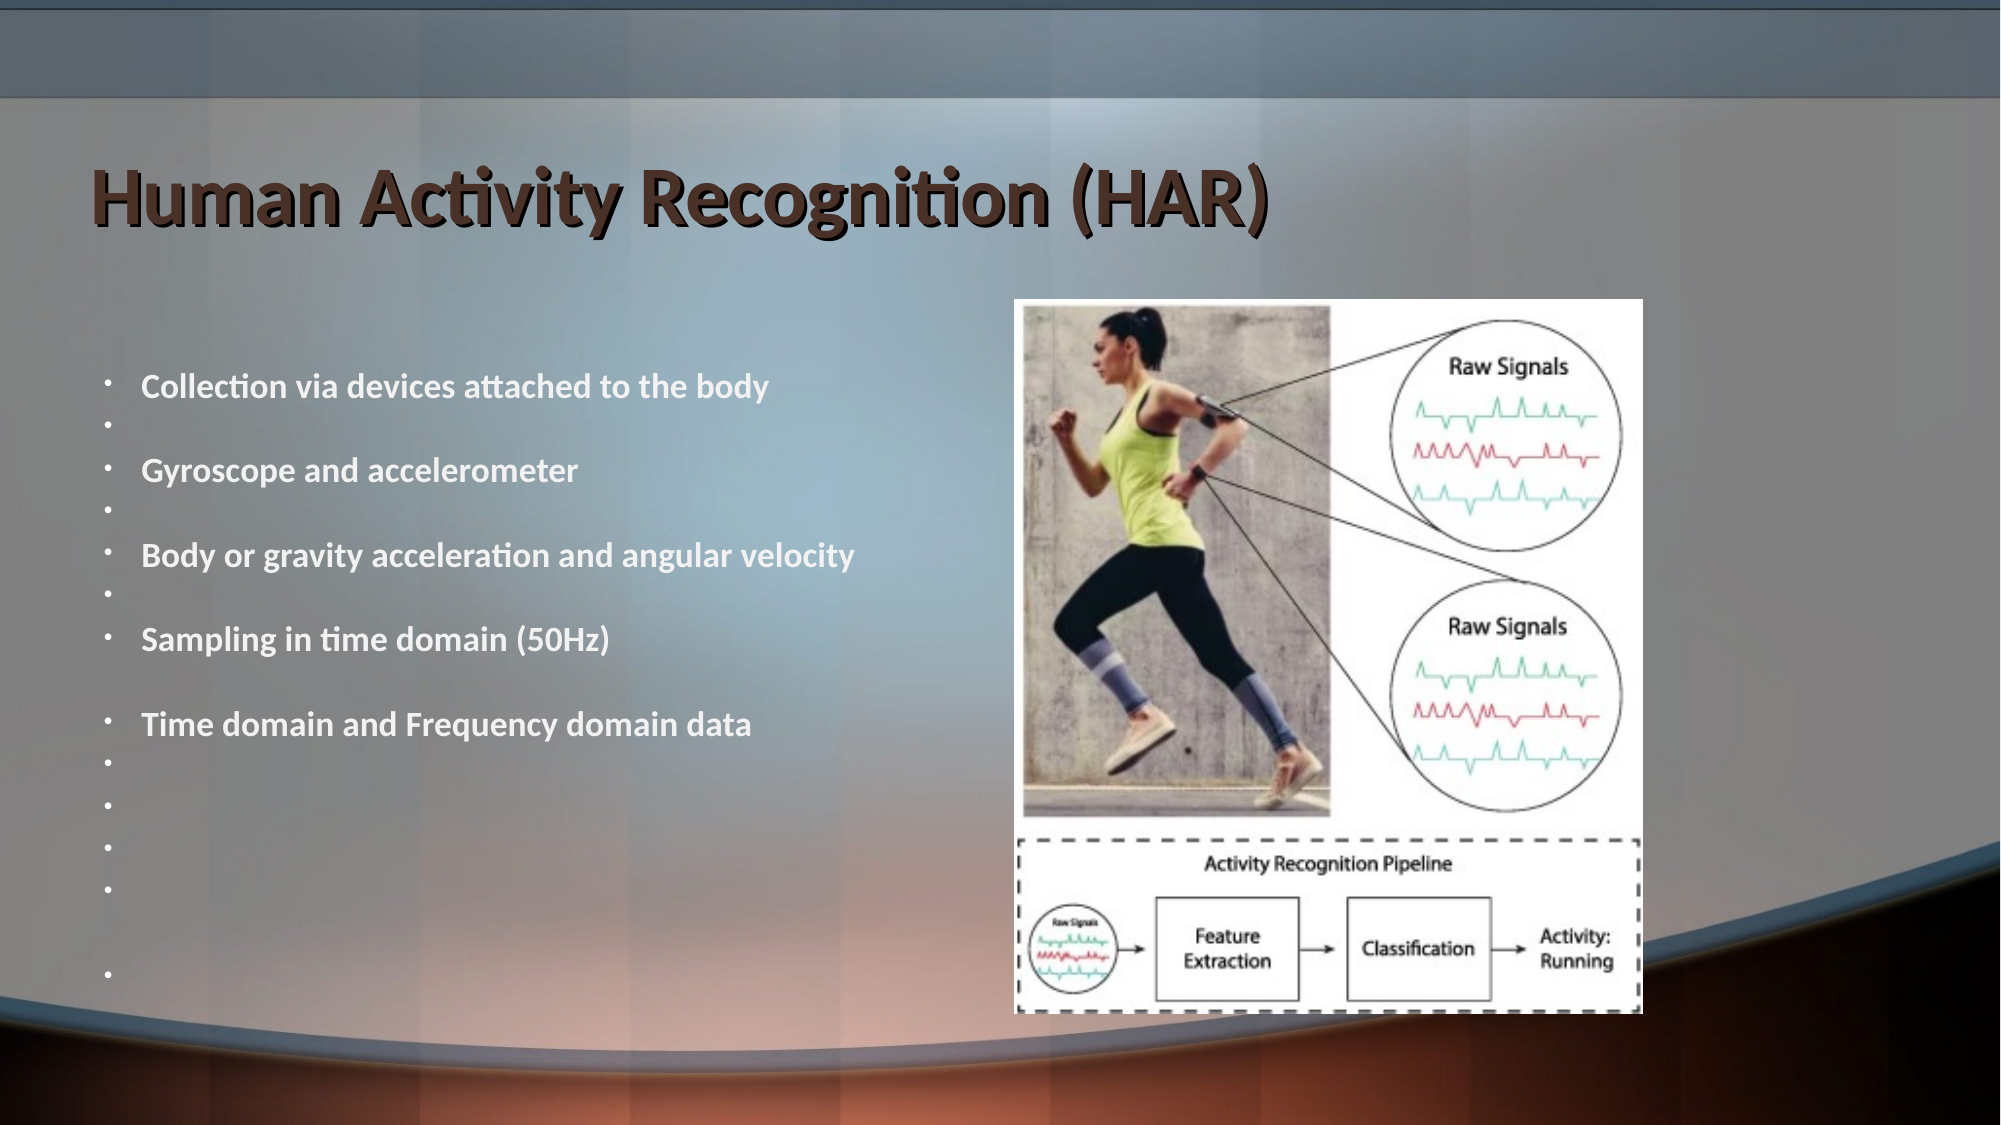

# Human Activity Recognition (HAR)
Collection via devices attached to the body
Gyroscope and accelerometer
Body or gravity acceleration and angular velocity
Sampling in time domain (50Hz)
Time domain and Frequency domain data